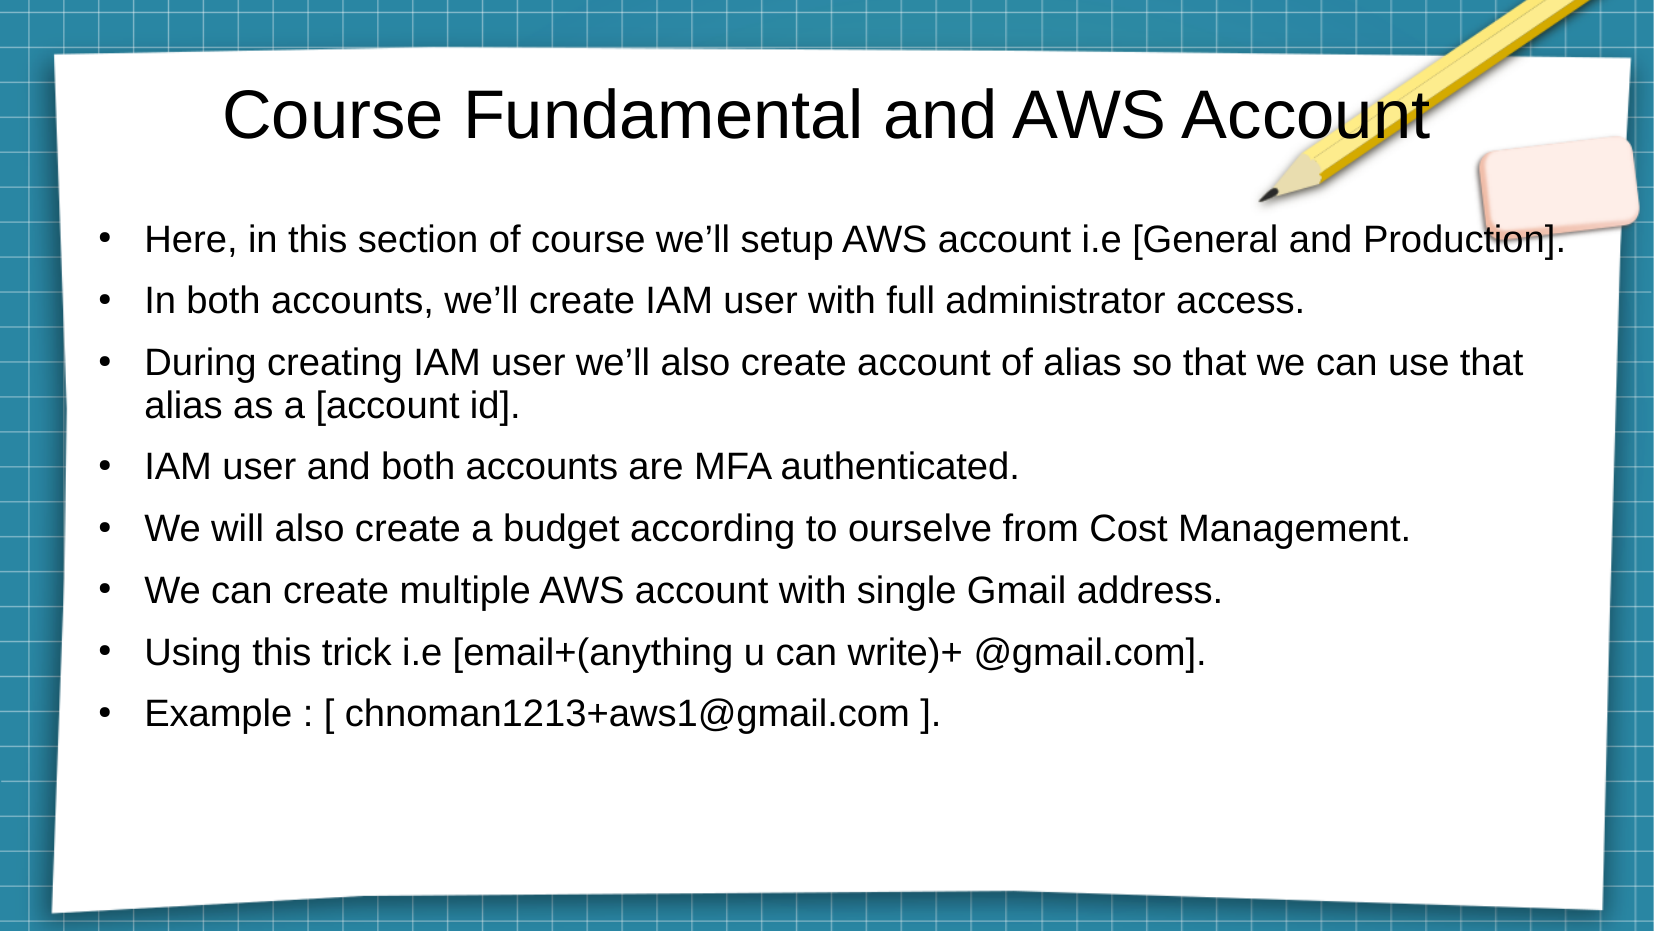

# Course Fundamental and AWS Account
Here, in this section of course we’ll setup AWS account i.e [General and Production].
In both accounts, we’ll create IAM user with full administrator access.
During creating IAM user we’ll also create account of alias so that we can use that alias as a [account id].
IAM user and both accounts are MFA authenticated.
We will also create a budget according to ourselve from Cost Management.
We can create multiple AWS account with single Gmail address.
Using this trick i.e [email+(anything u can write)+ @gmail.com].
Example : [ chnoman1213+aws1@gmail.com ].